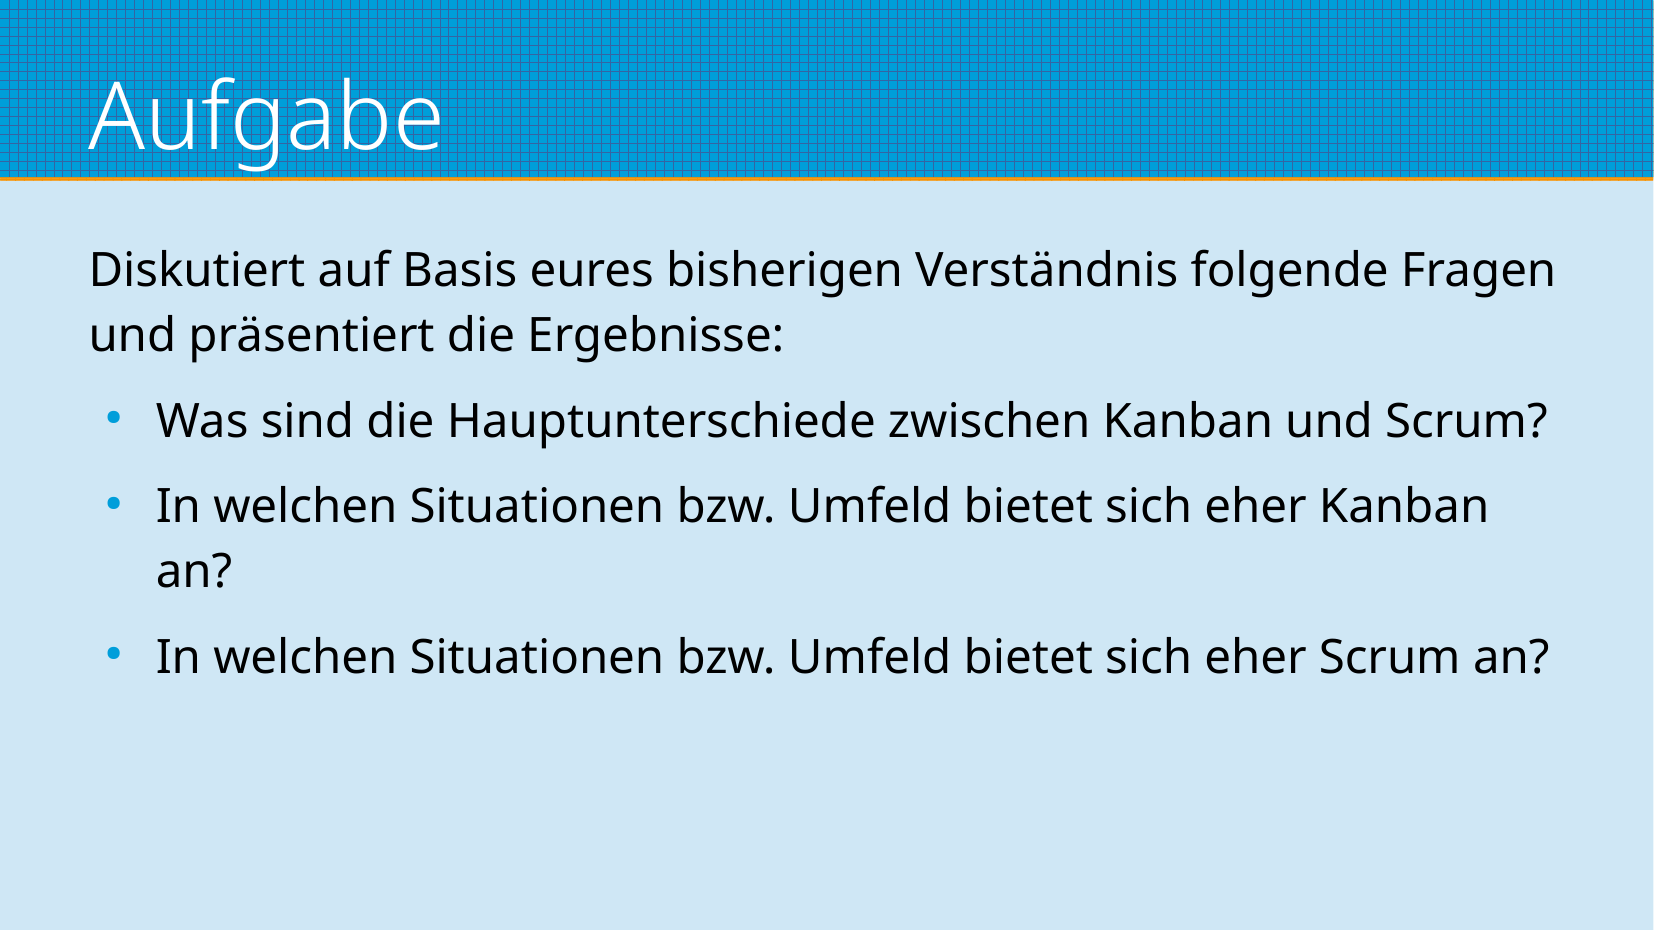

# Aufgabe
Diskutiert auf Basis eures bisherigen Verständnis folgende Fragen und präsentiert die Ergebnisse:
Was sind die Hauptunterschiede zwischen Kanban und Scrum?
In welchen Situationen bzw. Umfeld bietet sich eher Kanban an?
In welchen Situationen bzw. Umfeld bietet sich eher Scrum an?